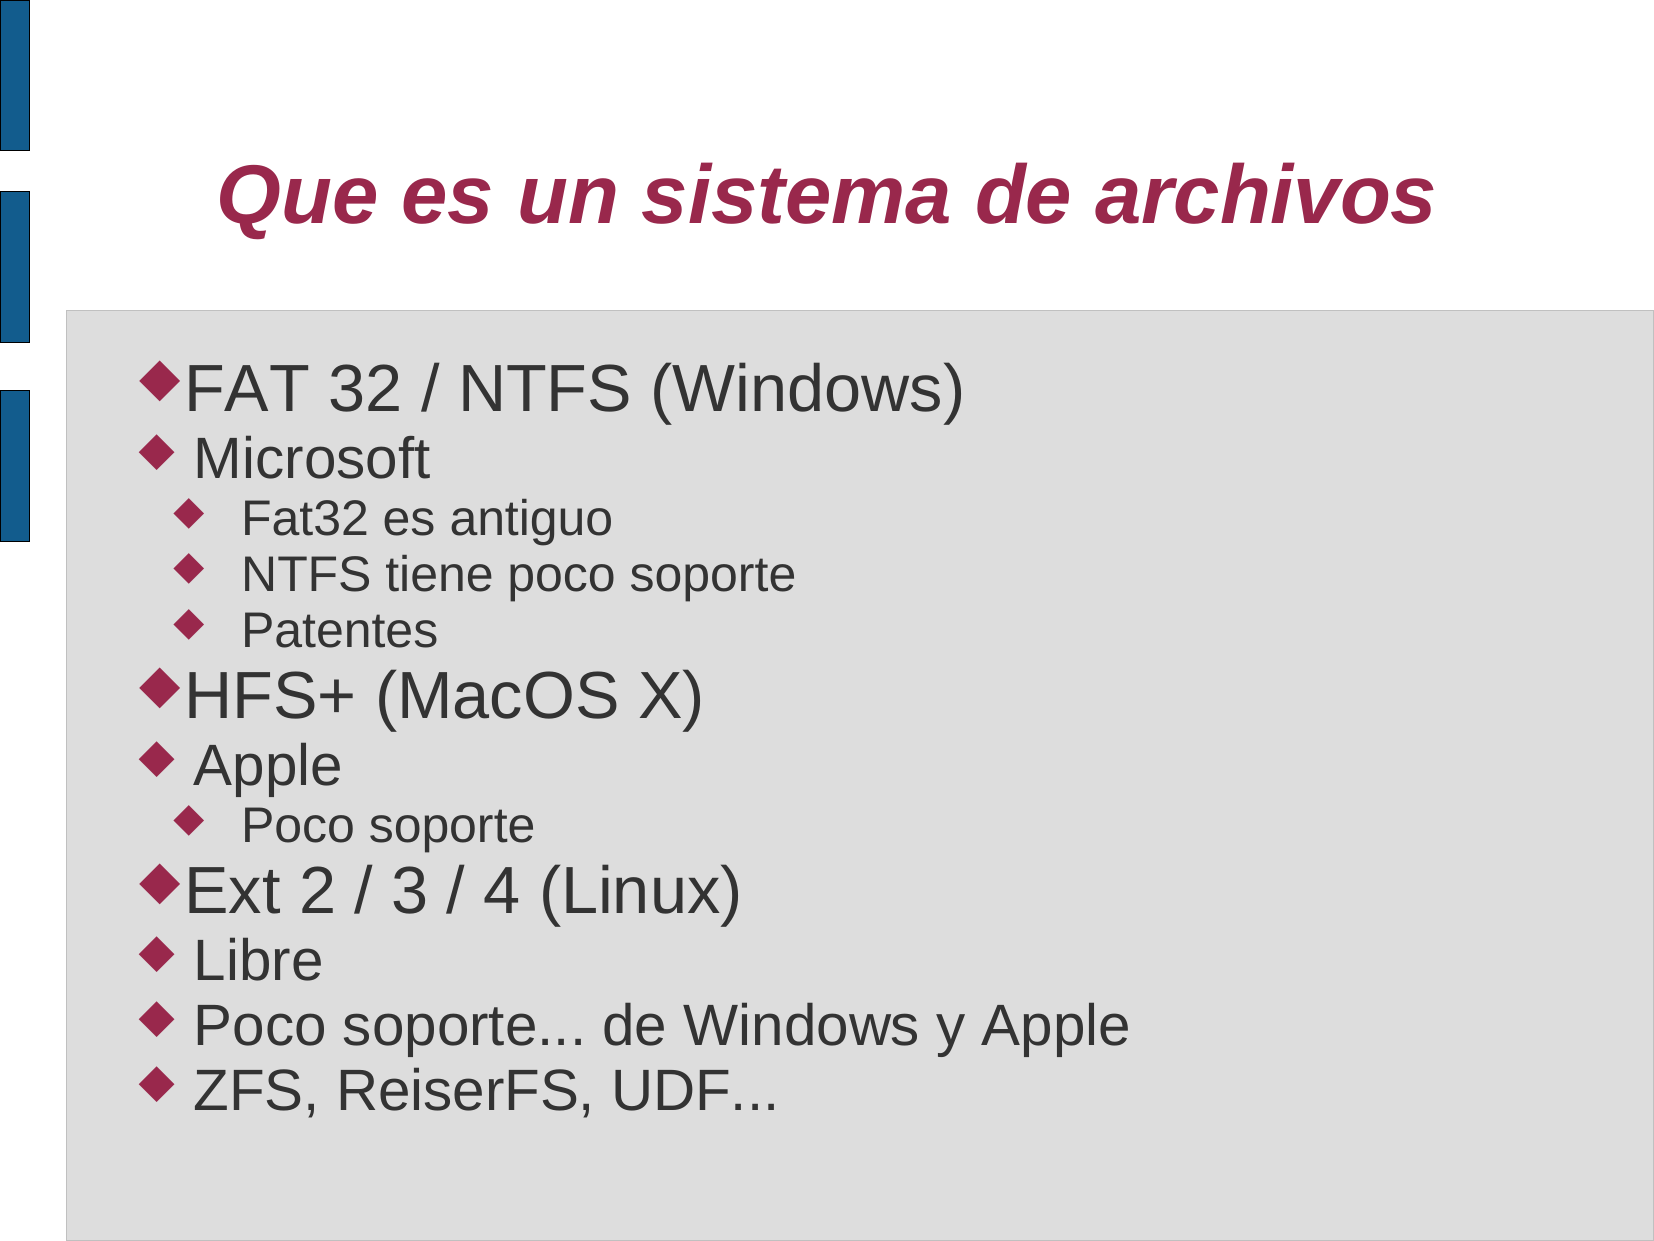

# Que es un sistema de archivos
FAT 32 / NTFS (Windows)
Microsoft
Fat32 es antiguo
NTFS tiene poco soporte
Patentes
HFS+ (MacOS X)
Apple
Poco soporte
Ext 2 / 3 / 4 (Linux)
Libre
Poco soporte... de Windows y Apple
ZFS, ReiserFS, UDF...